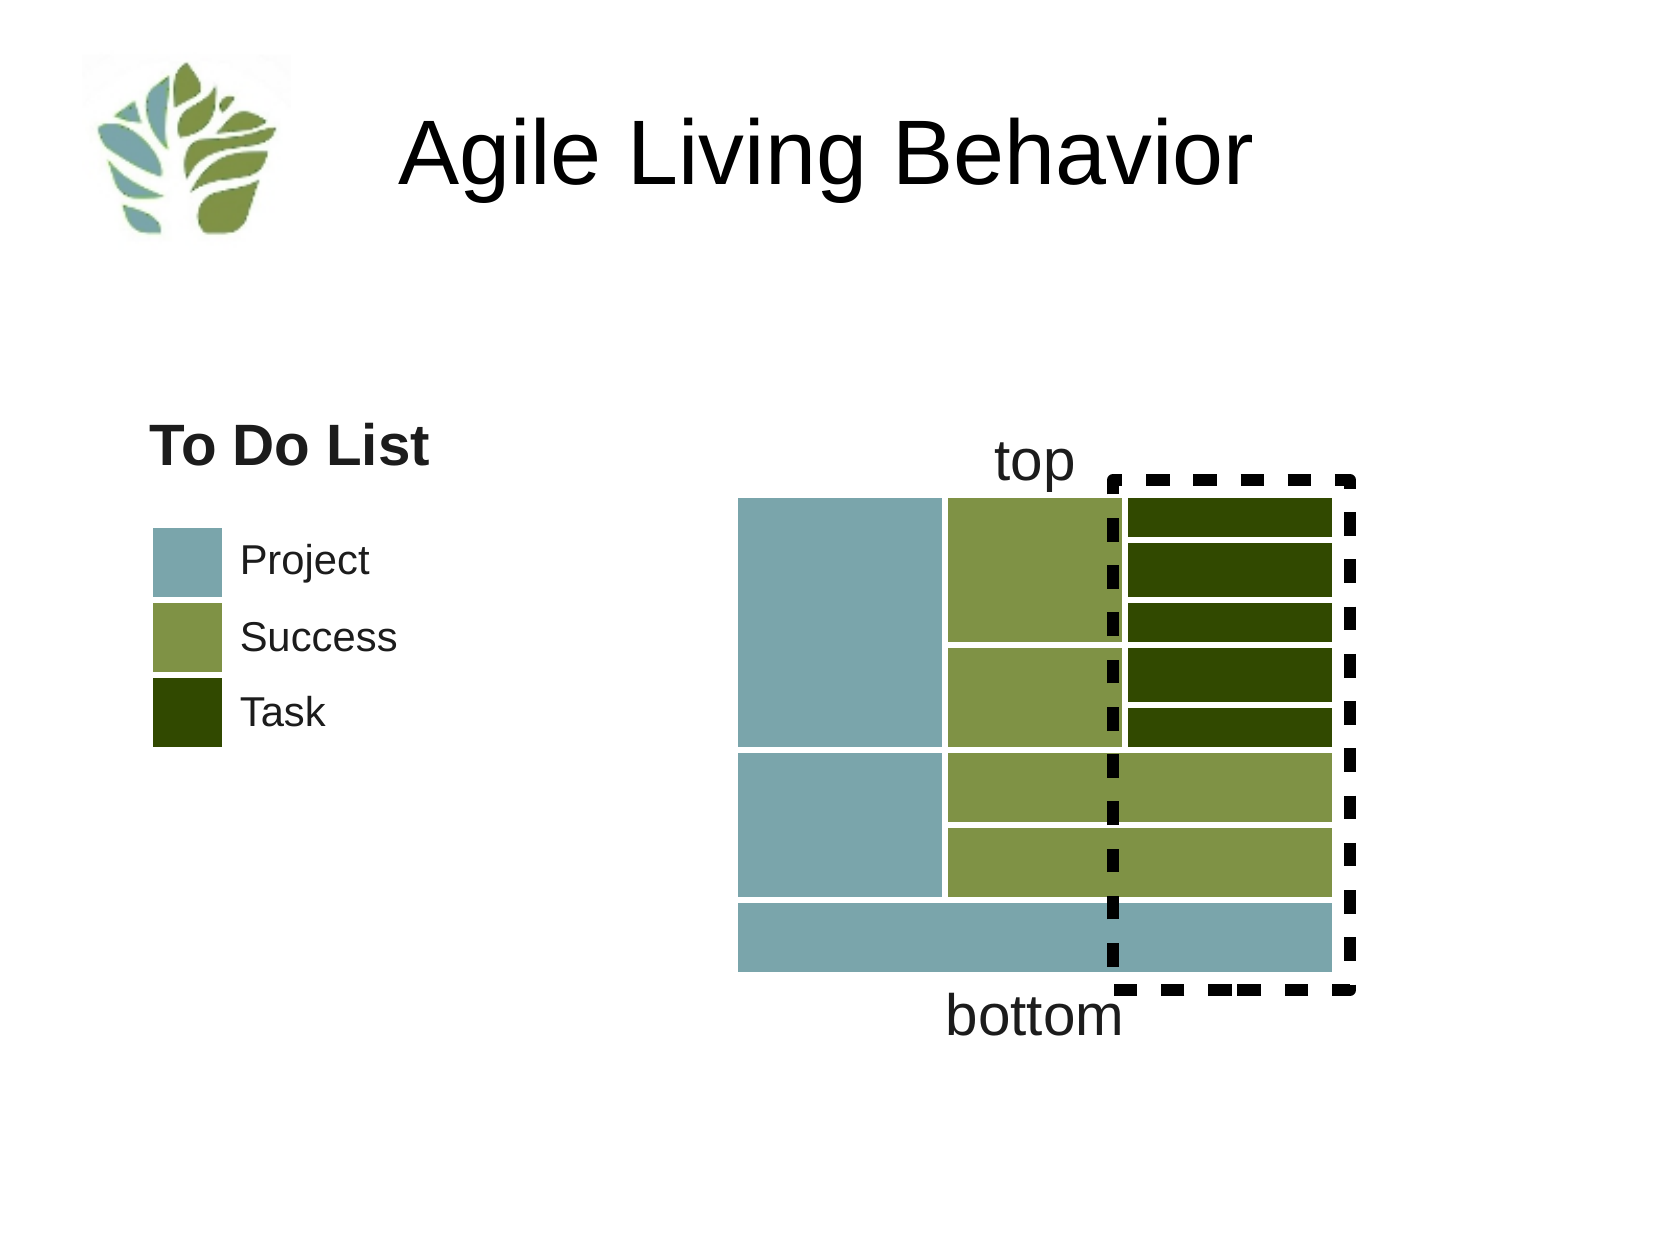

# Agile Living Behavior
To Do List
top
Project
Success
Task
bottom